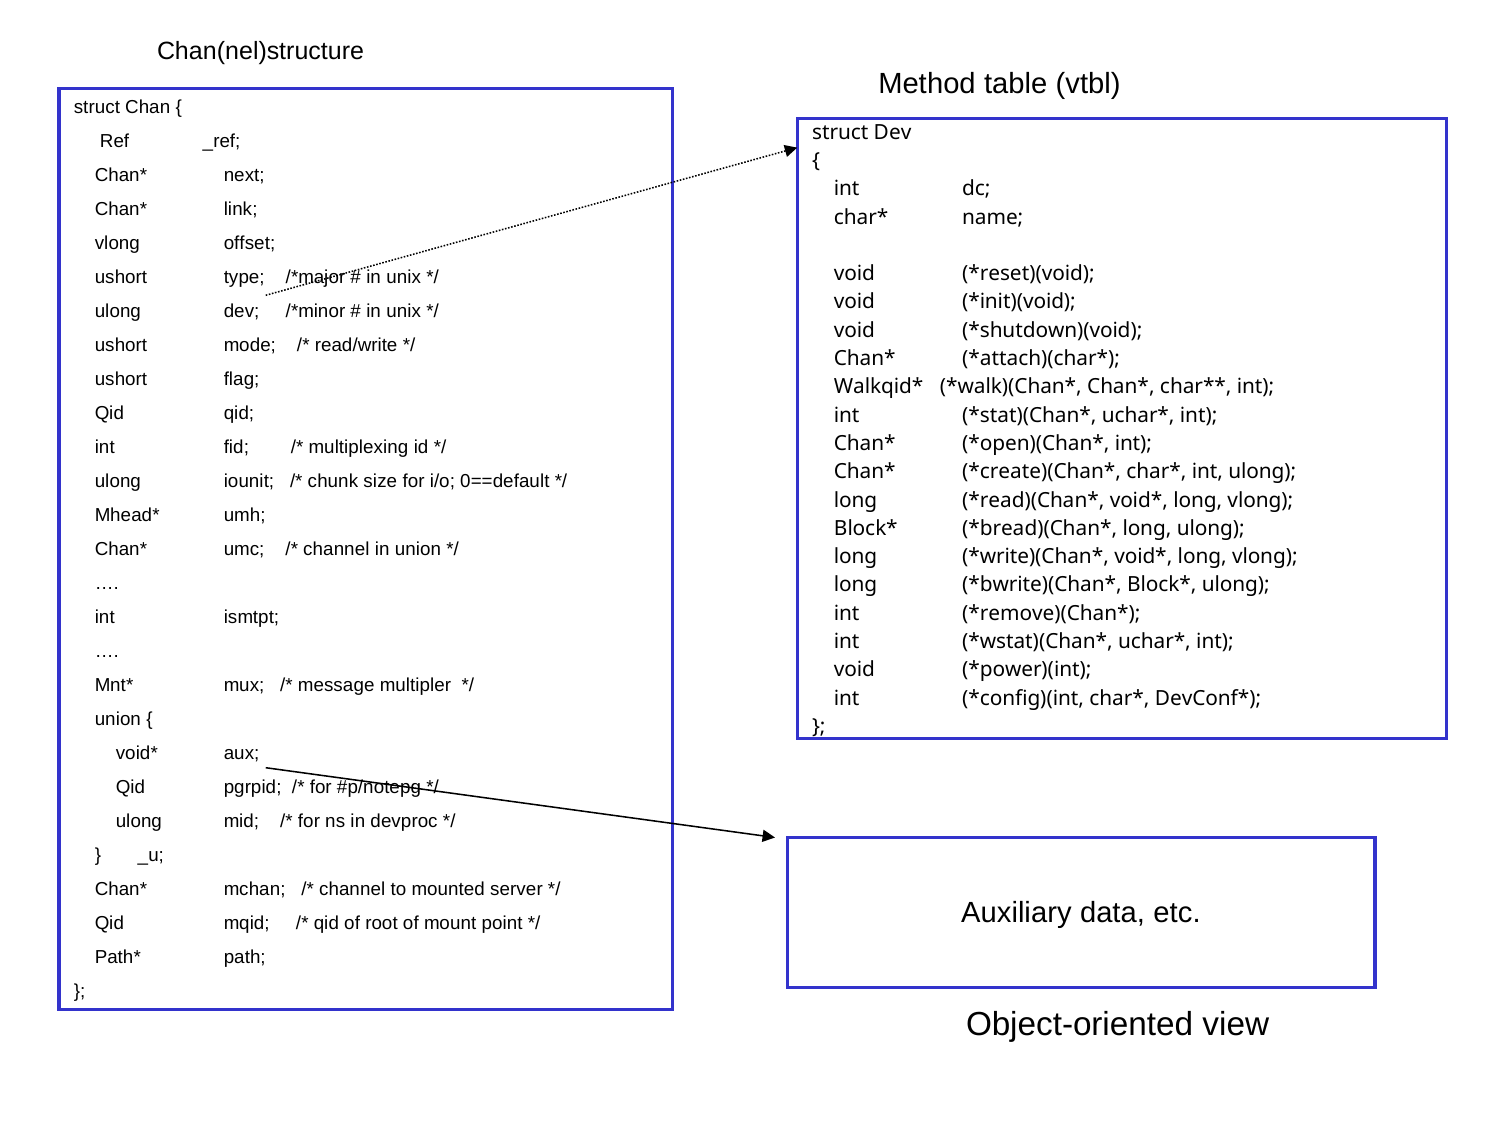

Chan(nel)structure
Method table (vtbl)
struct Chan {
 Ref _ref;
 Chan*	next;
 Chan*	link;
 vlong	offset;
 ushort	type; /*major # in unix */
 ulong	dev; /*minor # in unix */
 ushort	mode; /* read/write */
 ushort	flag;
 Qid	qid;
 int	fid; /* multiplexing id */
 ulong	iounit; /* chunk size for i/o; 0==default */
 Mhead*	umh;
 Chan*	umc; /* channel in union */
 ….
 int	ismtpt;
 ….
 Mnt*	mux; /* message multipler */
 union {
 void*	aux;
 Qid	pgrpid; /* for #p/notepg */
 ulong	mid; /* for ns in devproc */
 } _u;
 Chan*	mchan; /* channel to mounted server */
 Qid	mqid; /* qid of root of mount point */
 Path*	path;
};
struct Dev
{
 int	dc;
 char*	name;
 void	(*reset)(void);
 void	(*init)(void);
 void	(*shutdown)(void);
 Chan*	(*attach)(char*);
 Walkqid* (*walk)(Chan*, Chan*, char**, int);
 int	(*stat)(Chan*, uchar*, int);
 Chan*	(*open)(Chan*, int);
 Chan*	(*create)(Chan*, char*, int, ulong);
 long	(*read)(Chan*, void*, long, vlong);
 Block*	(*bread)(Chan*, long, ulong);
 long	(*write)(Chan*, void*, long, vlong);
 long	(*bwrite)(Chan*, Block*, ulong);
 int	(*remove)(Chan*);
 int	(*wstat)(Chan*, uchar*, int);
 void	(*power)(int);
 int	(*config)(int, char*, DevConf*);
};
Auxiliary data, etc.
Object-oriented view